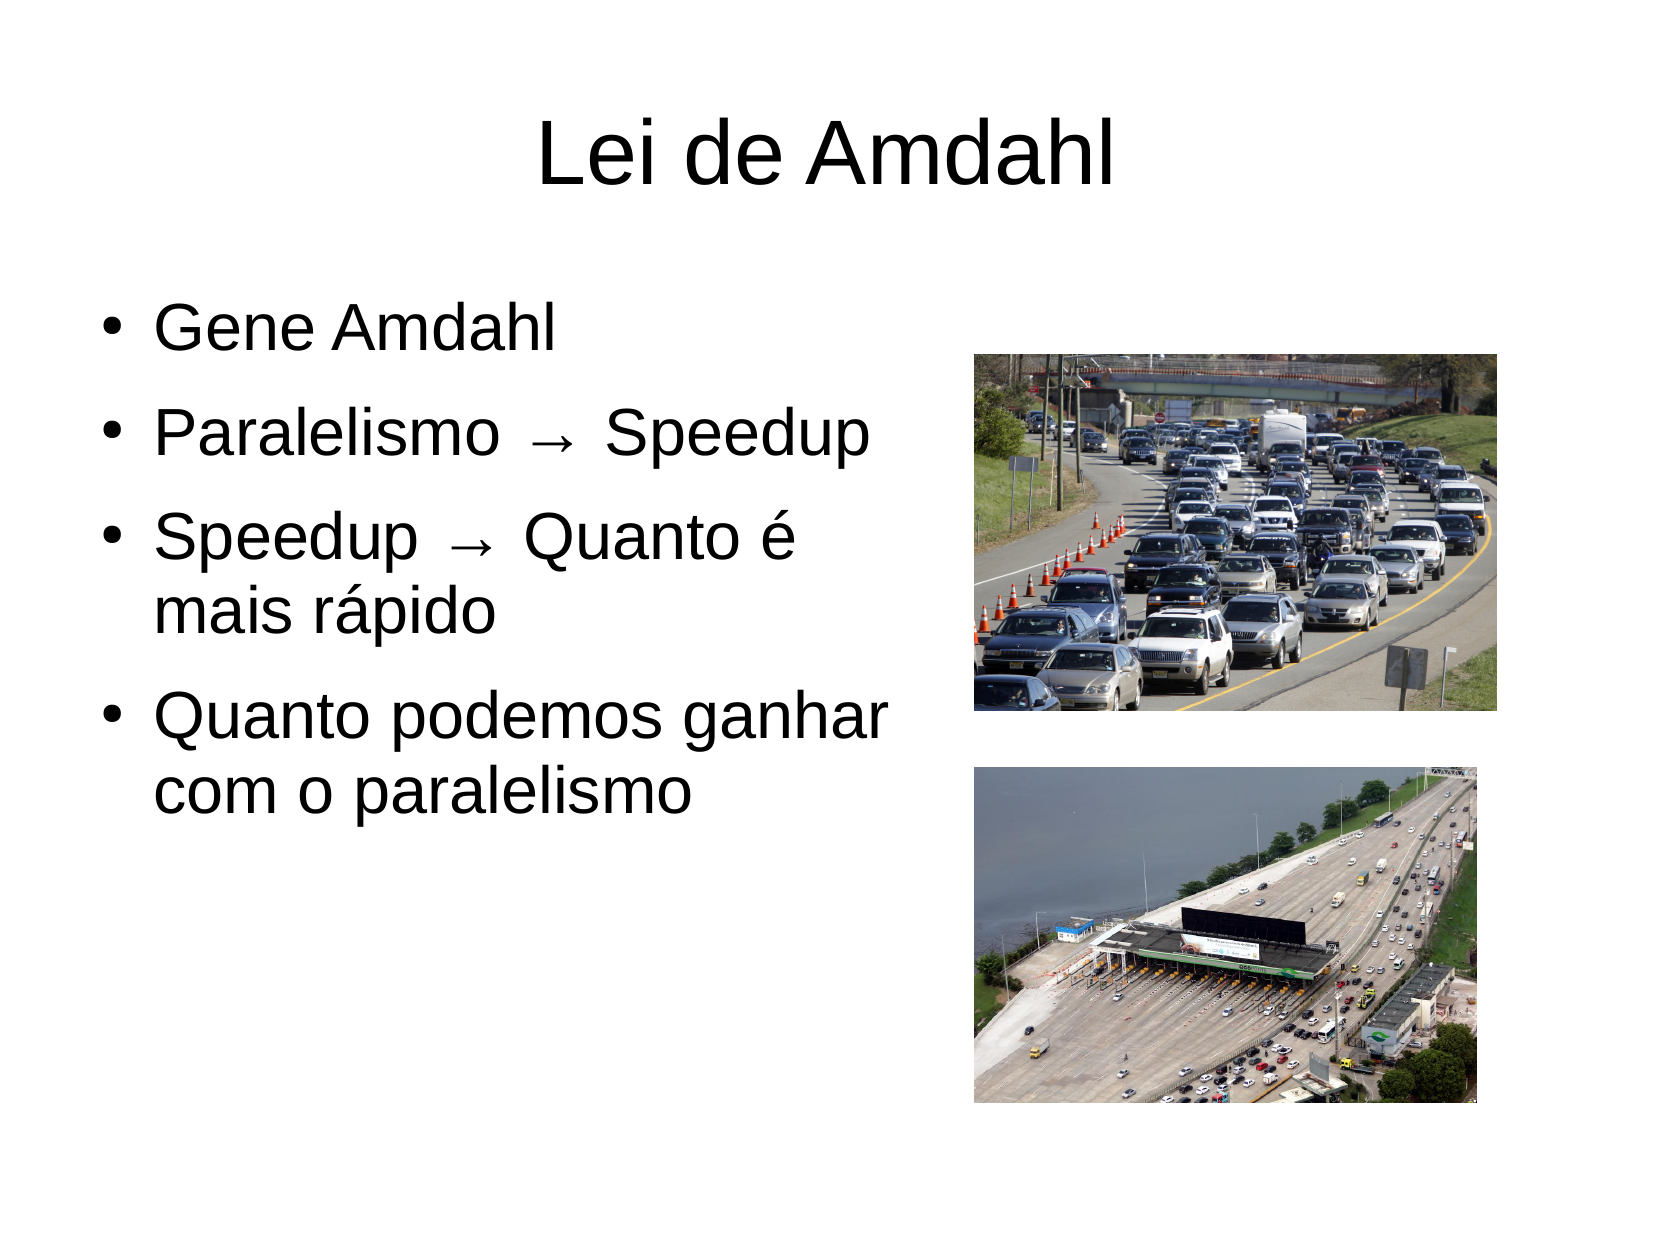

# Lei de Amdahl
Gene Amdahl
Paralelismo → Speedup
Speedup → Quanto é mais rápido
Quanto podemos ganhar com o paralelismo